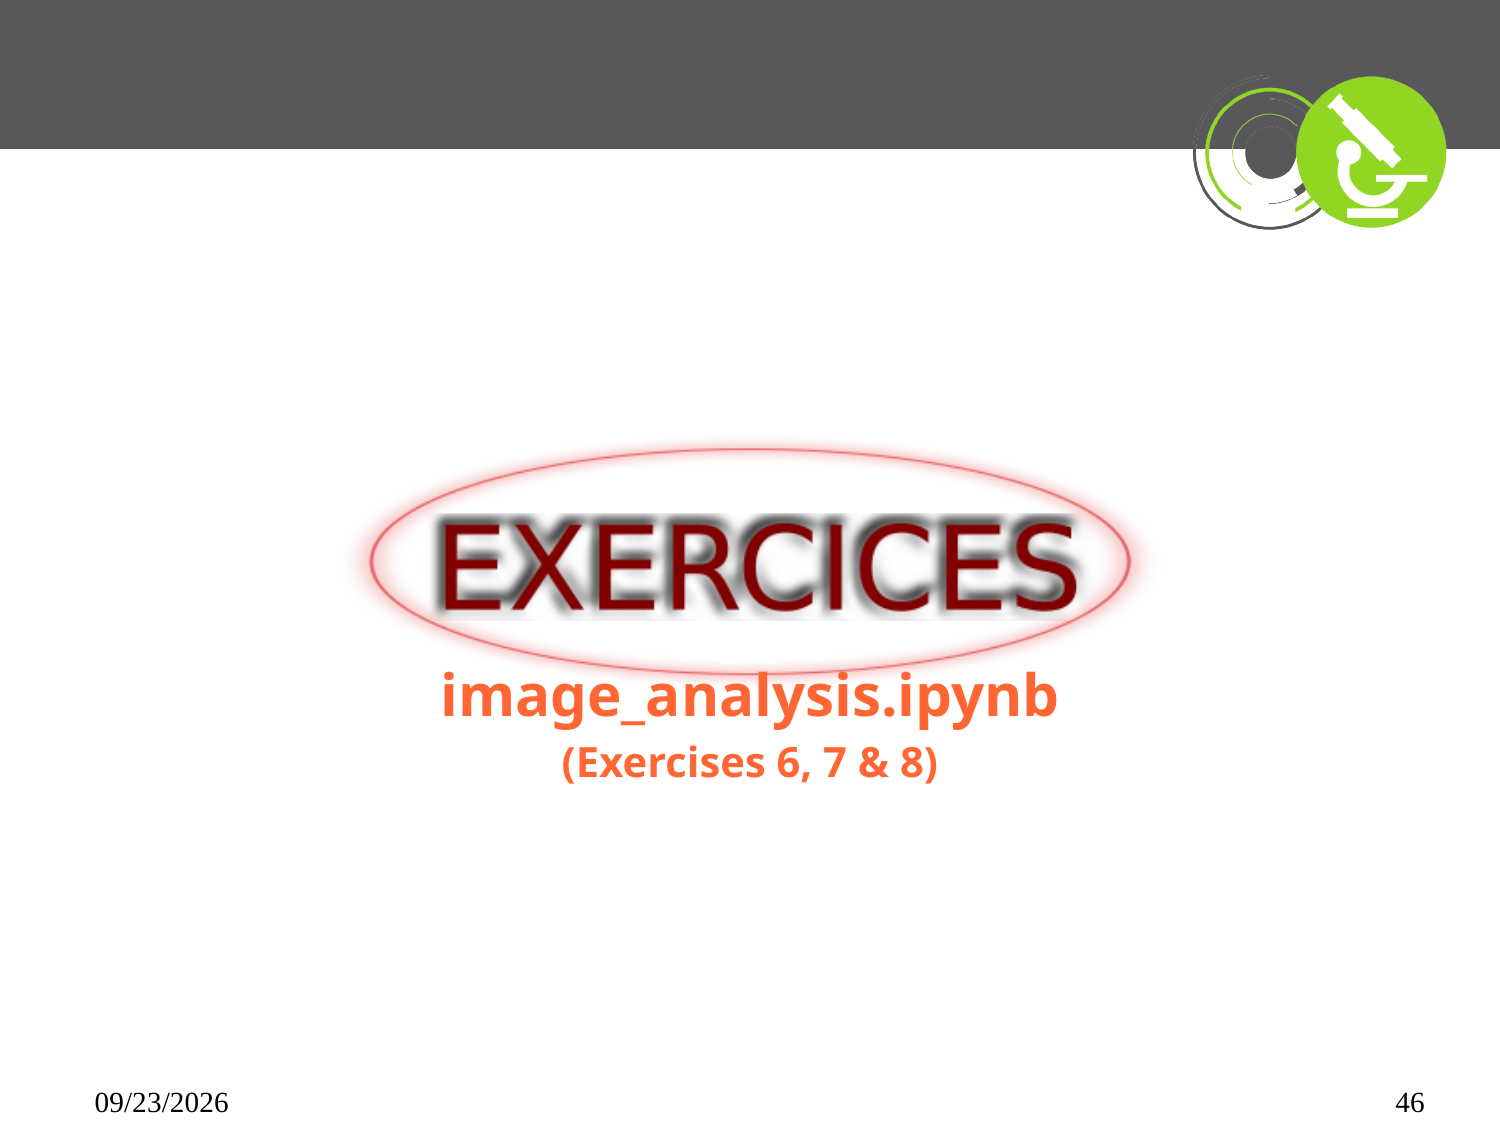

image_analysis.ipynb (Exercises 6, 7 & 8)
46